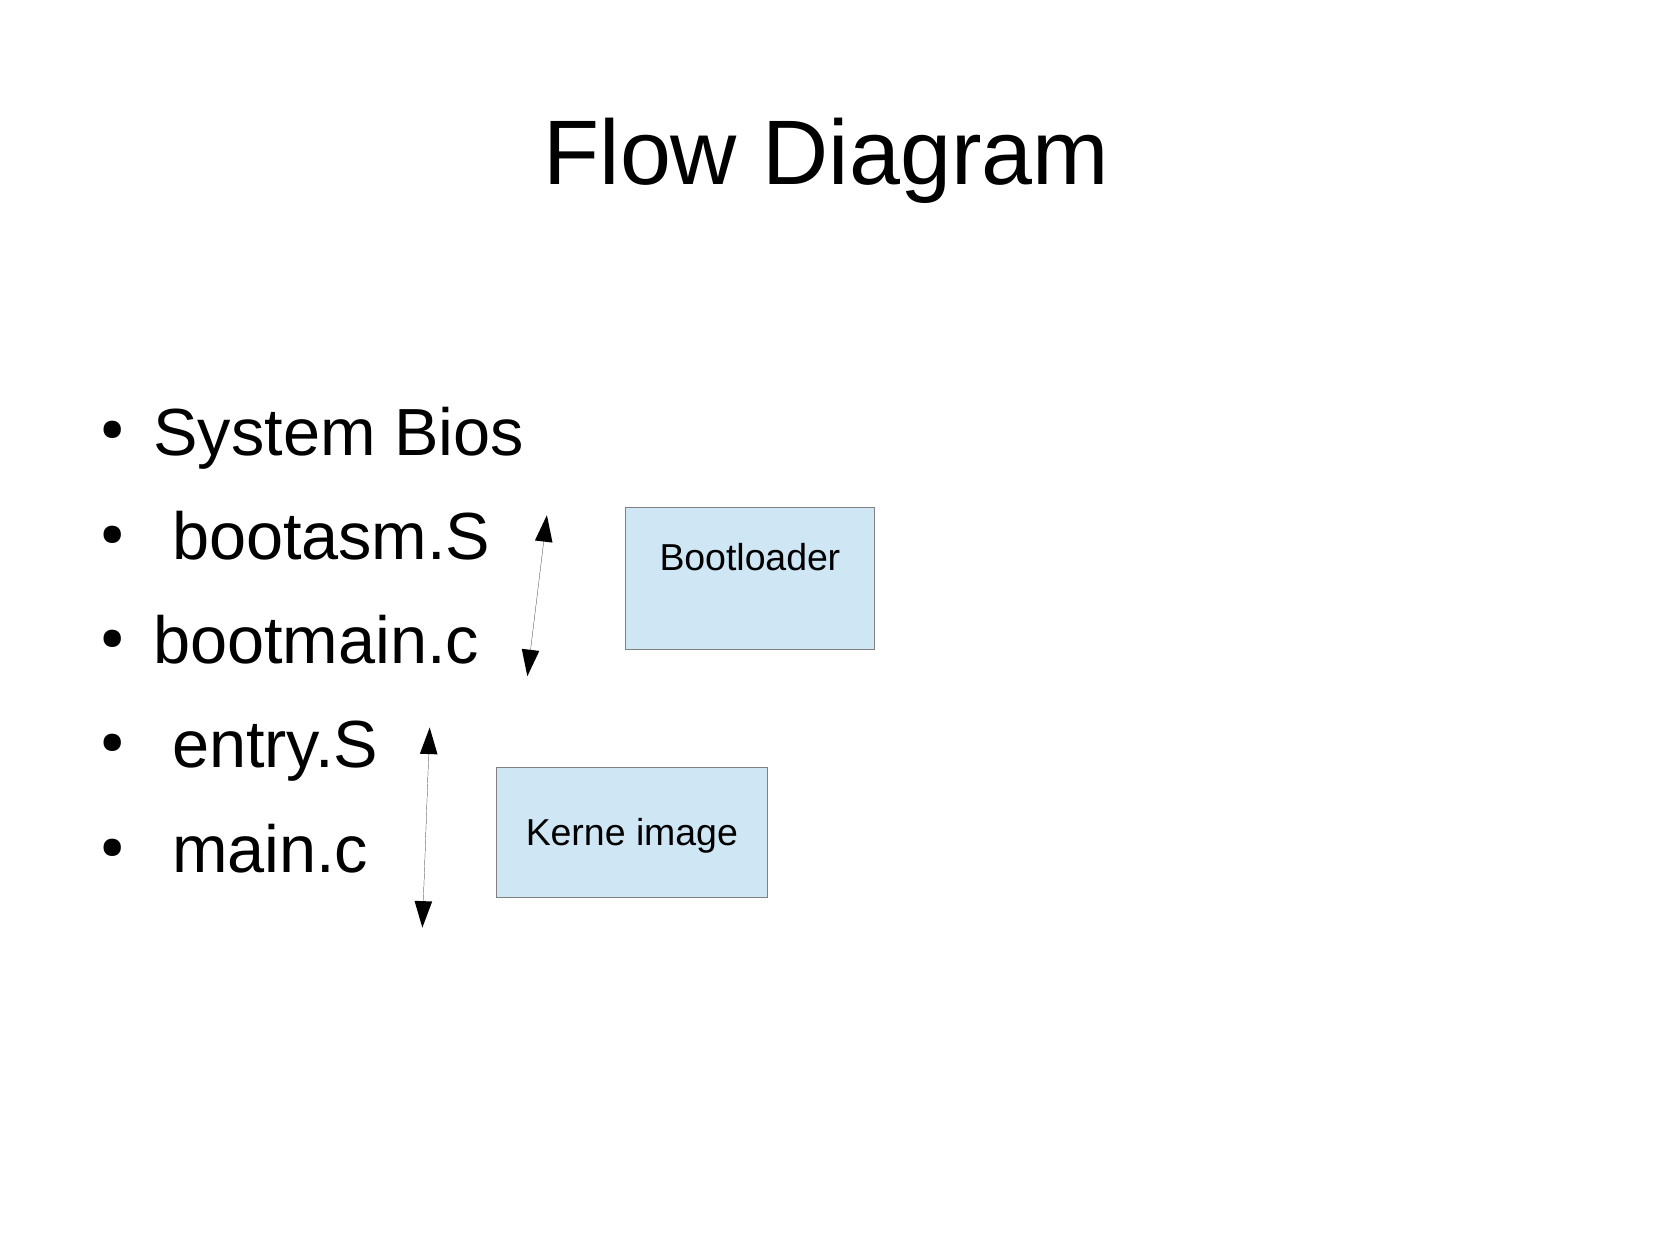

# Flow Diagram
System Bios
 bootasm.S
bootmain.c
 entry.S
 main.c
Bootloader
Kerne image